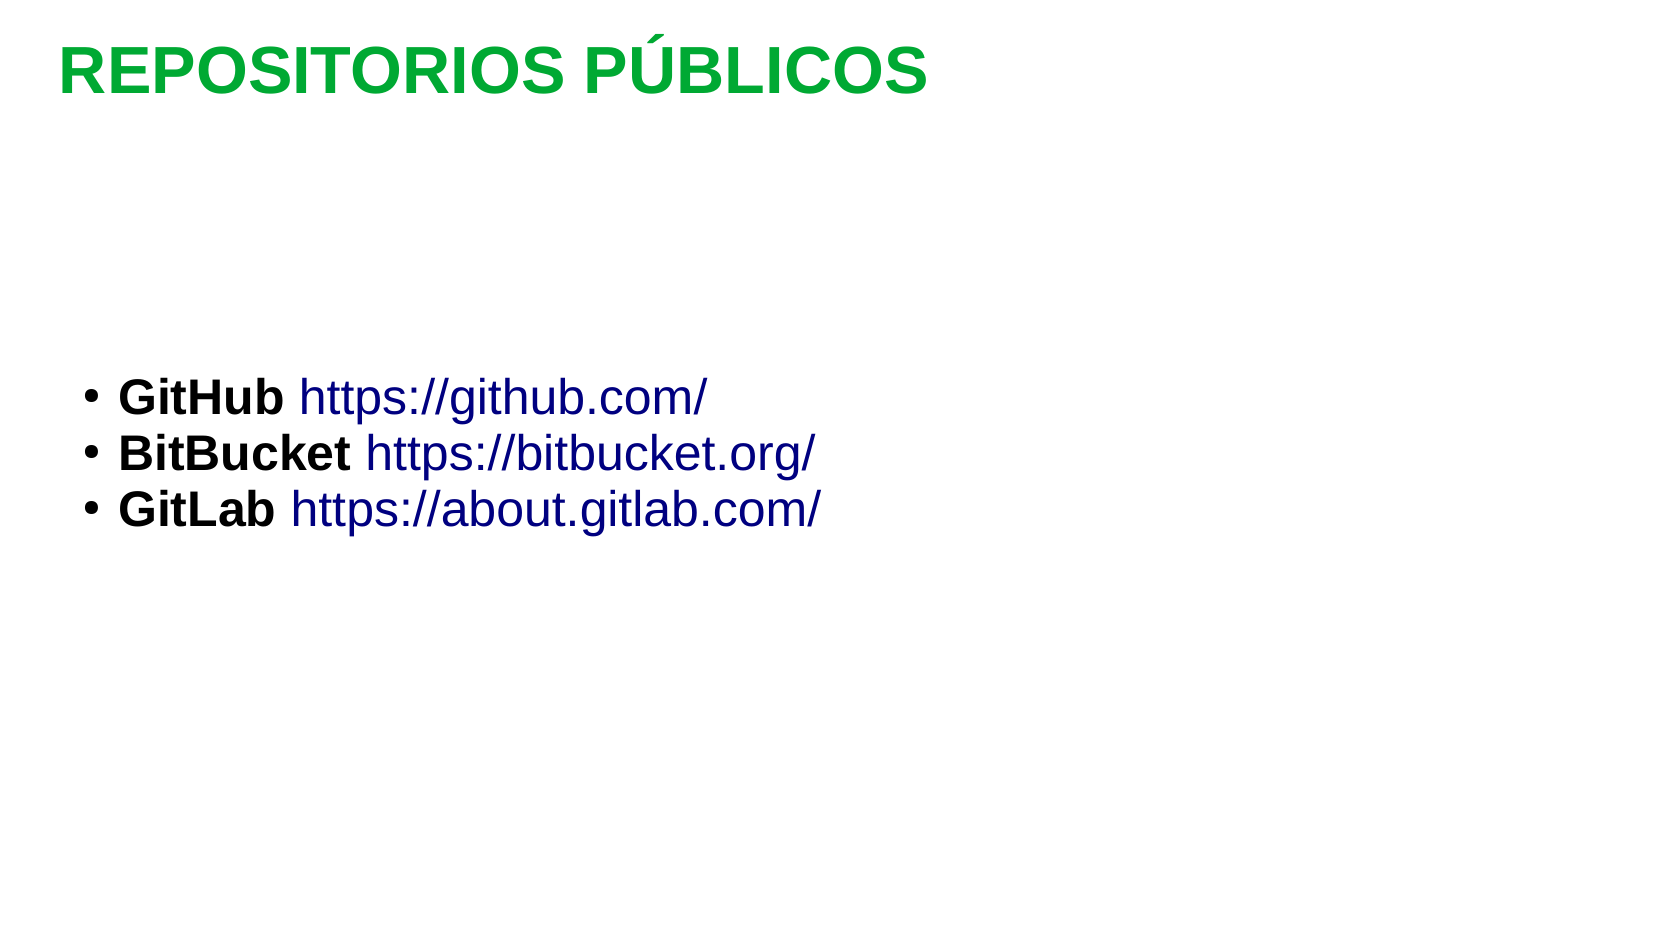

REPOSITORIOS PÚBLICOS
# GitHub https://github.com/
BitBucket https://bitbucket.org/
GitLab https://about.gitlab.com/